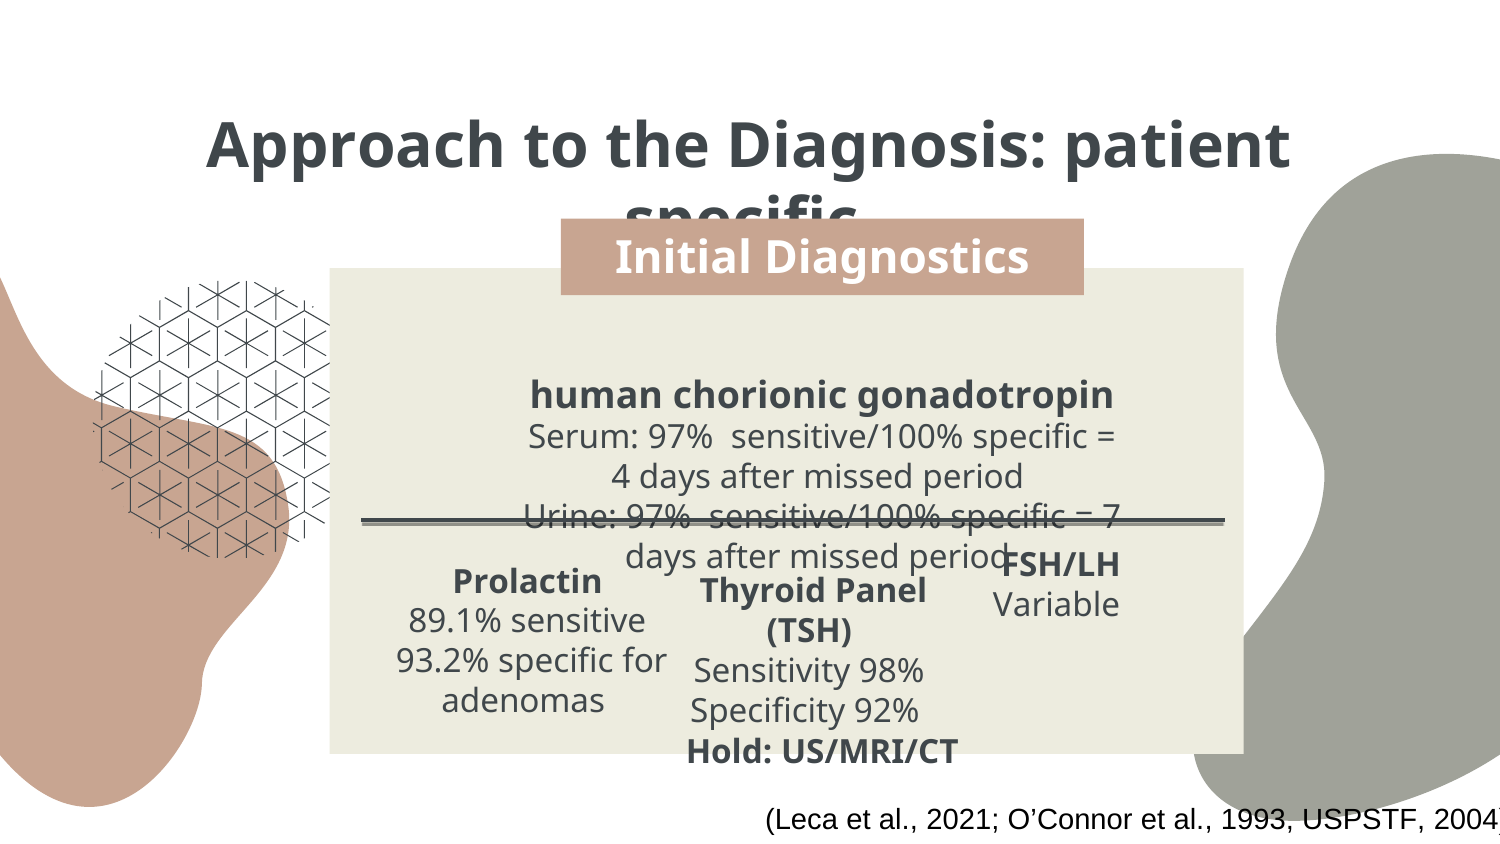

# Approach to the Diagnosis: patient specific
Initial Diagnostics
human chorionic gonadotropin
Serum: 97% sensitive/100% specific = 4 days after missed period
Urine: 97% sensitive/100% specific = 7 days after missed period
FSH/LH
Variable
Prolactin
89.1% sensitive
 93.2% specific for adenomas
 Thyroid Panel (TSH)
Sensitivity 98%
Specificity 92%
Hold: US/MRI/CT
(Leca et al., 2021; O’Connor et al., 1993, USPSTF, 2004)